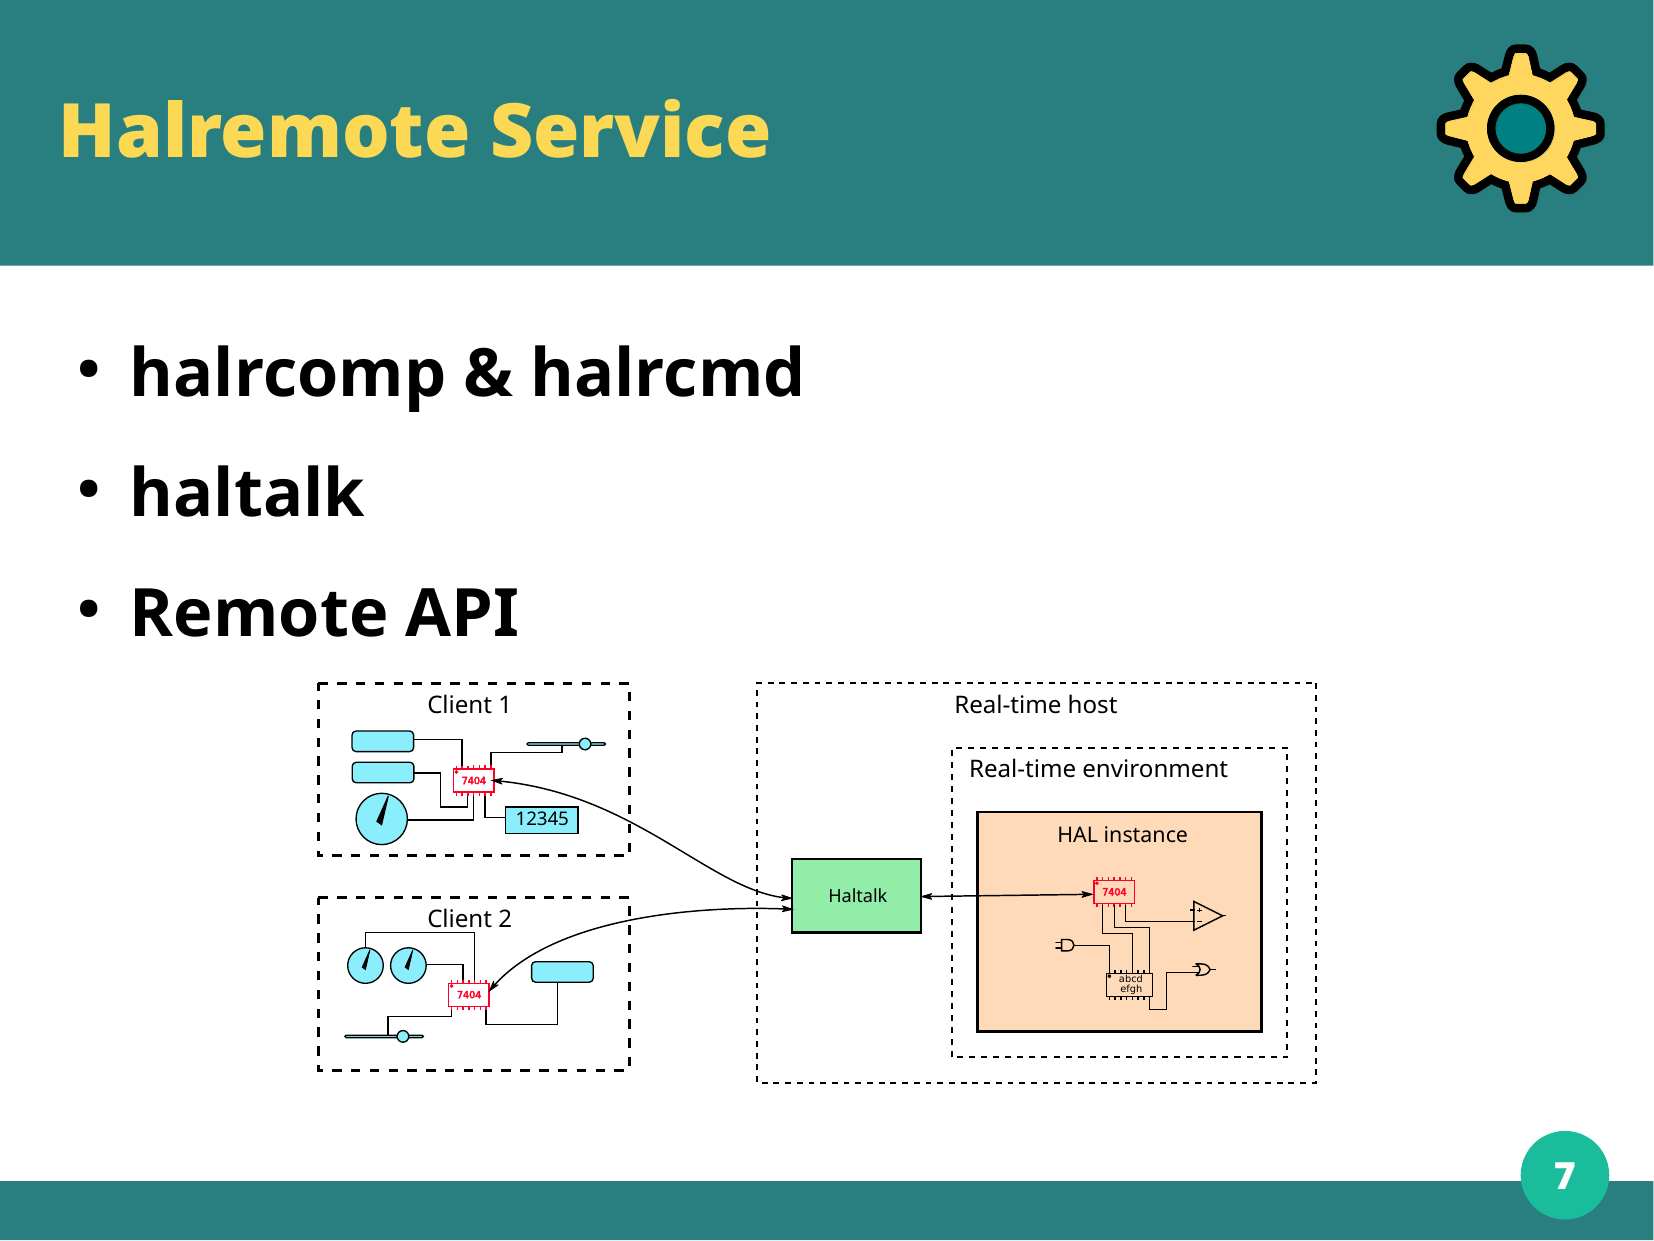

# Halremote Service
halrcomp & halrcmd
haltalk
Remote API
7